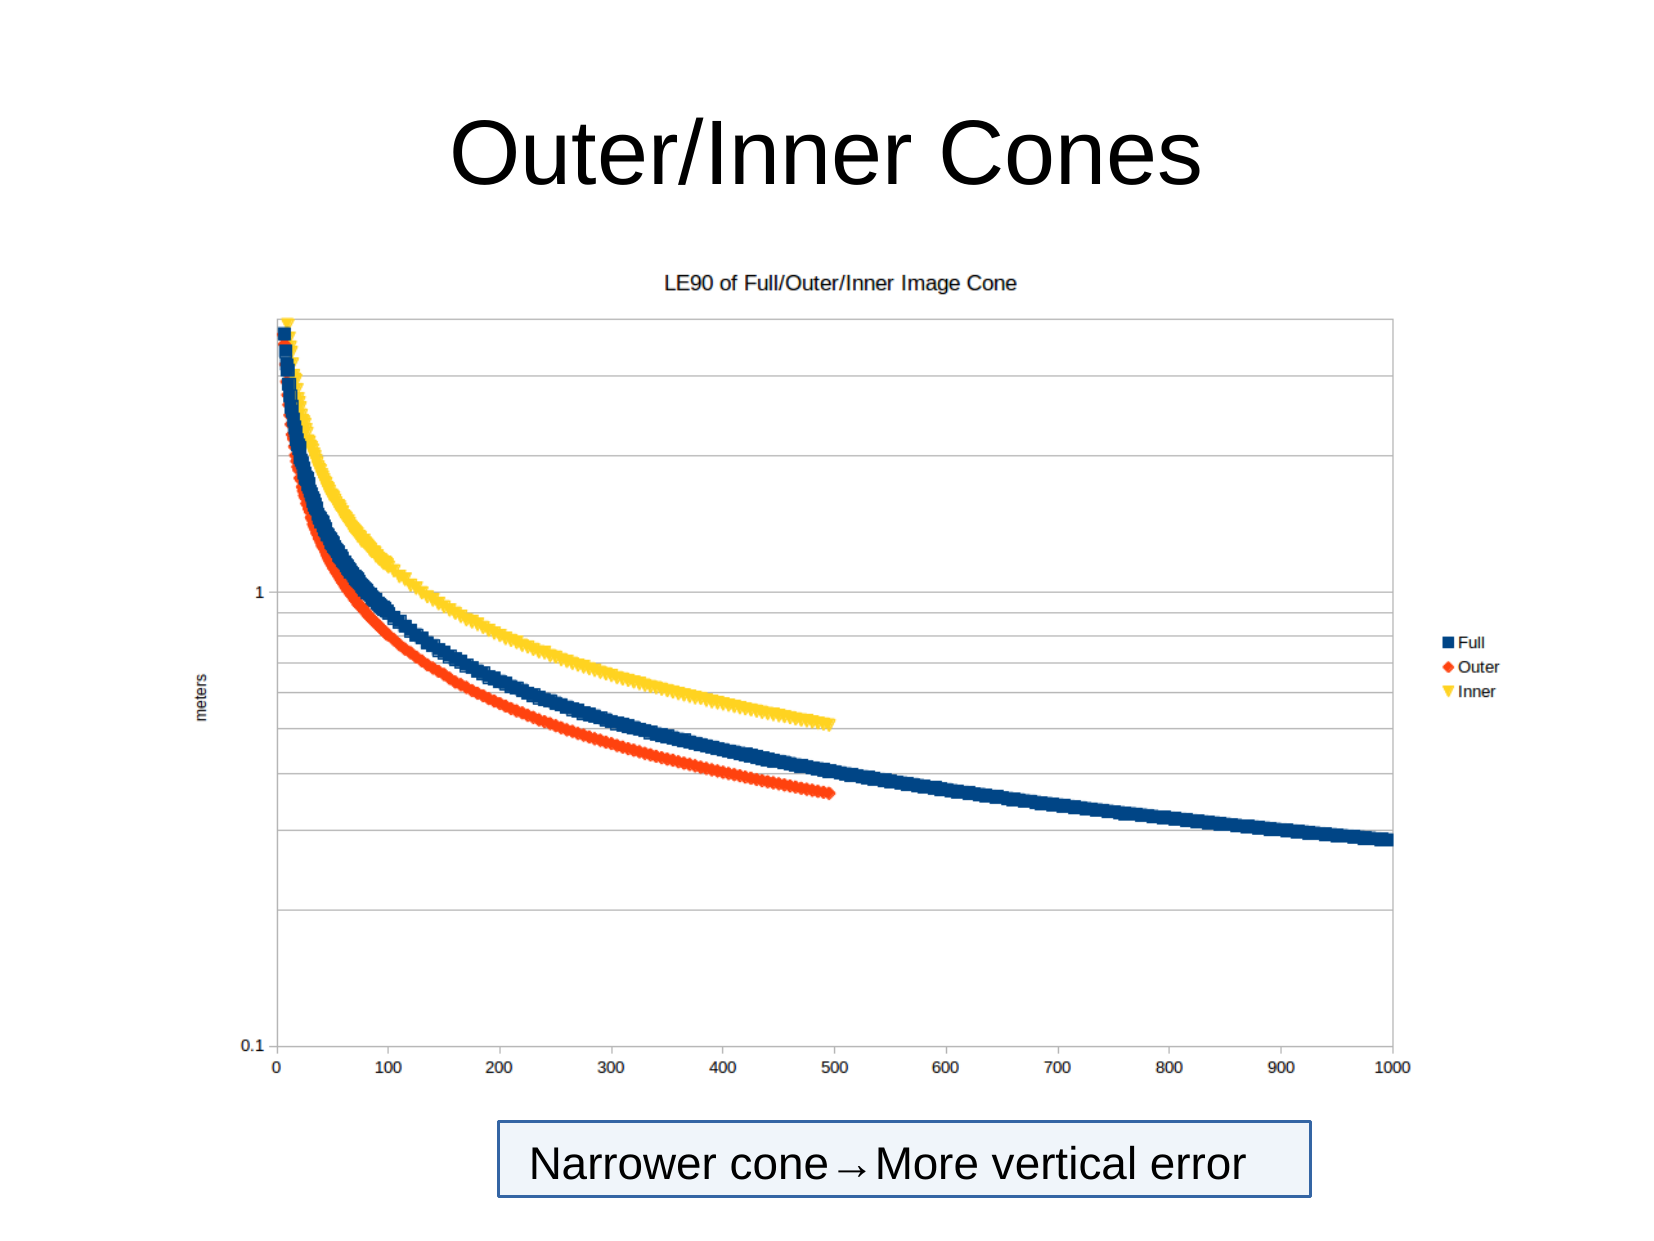

# Outer/Inner Cones
Narrower cone→More vertical error